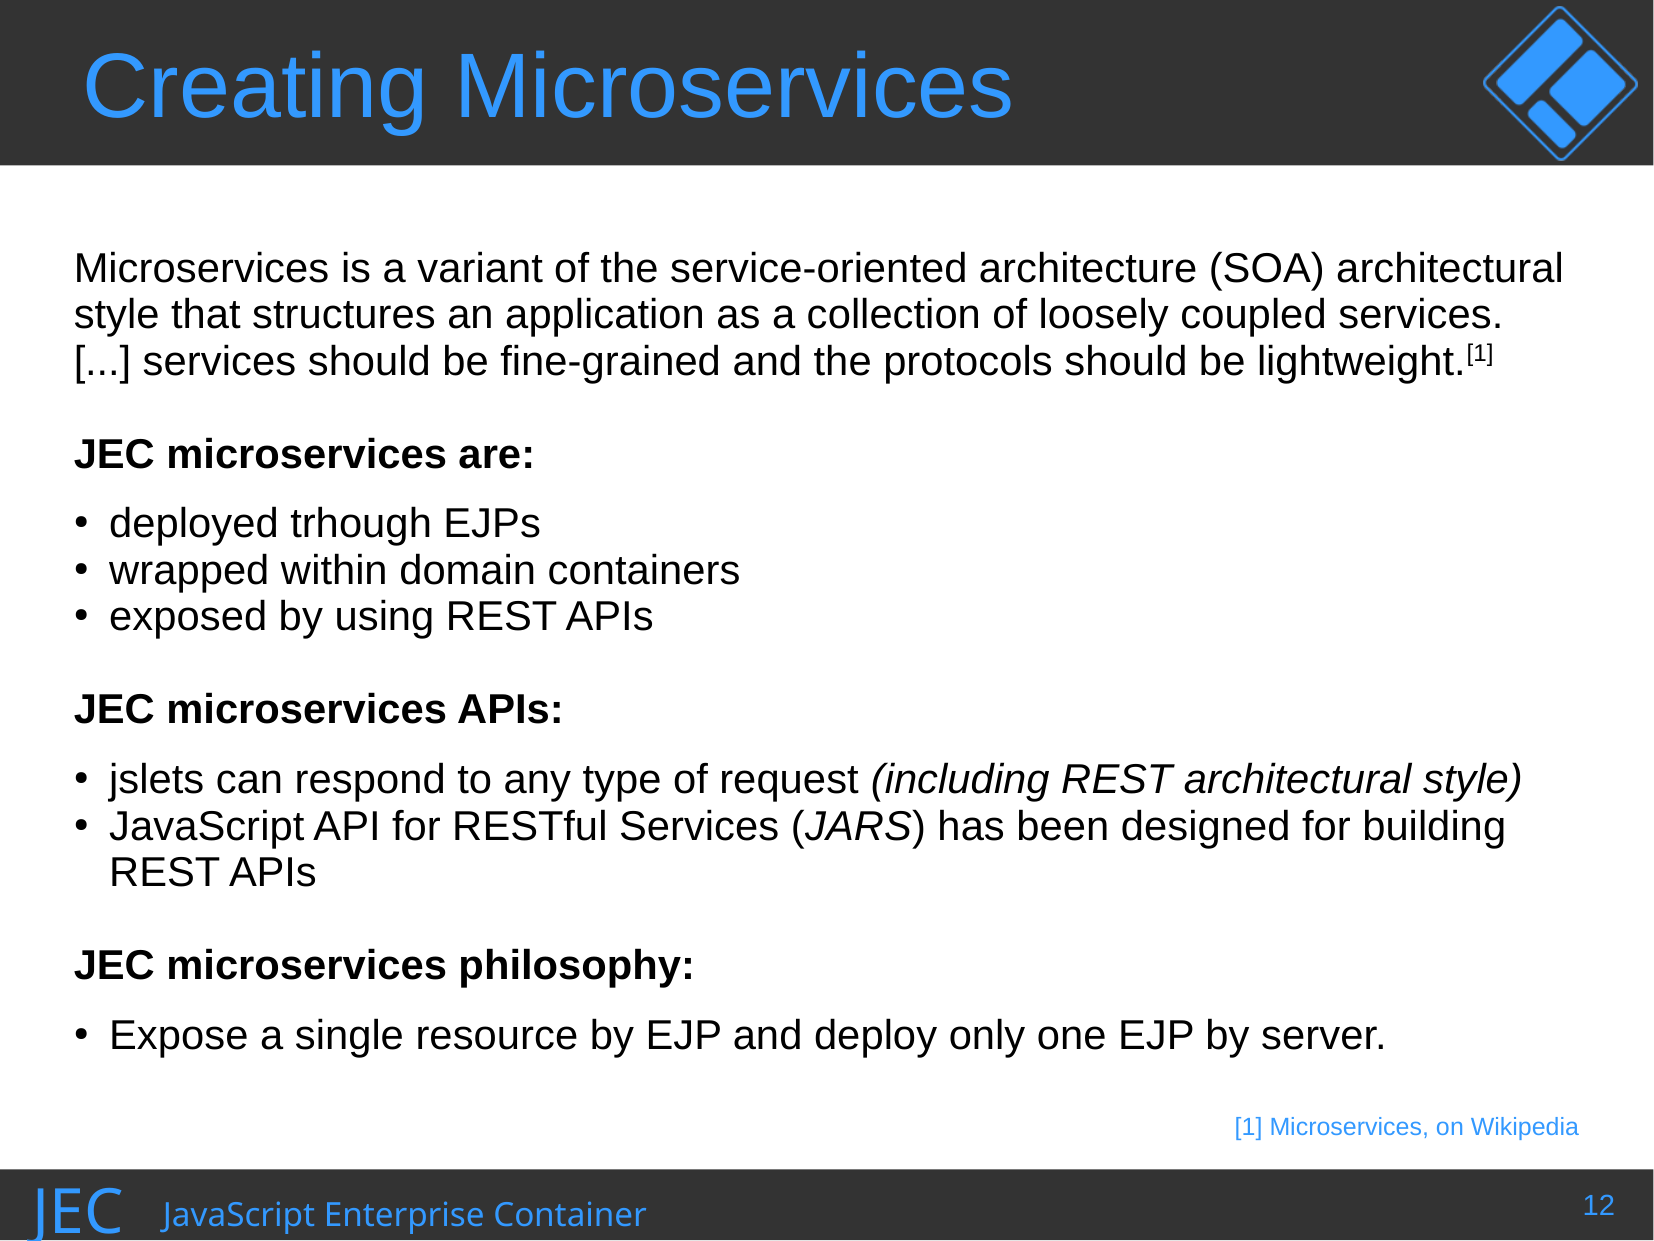

# Creating Microservices
Microservices is a variant of the service-oriented architecture (SOA) architectural style that structures an application as a collection of loosely coupled services.
[...] services should be fine-grained and the protocols should be lightweight.[1]
JEC microservices are:
deployed trhough EJPs
wrapped within domain containers
exposed by using REST APIs
JEC microservices APIs:
jslets can respond to any type of request (including REST architectural style)
JavaScript API for RESTful Services (JARS) has been designed for building REST APIs
JEC microservices philosophy:
Expose a single resource by EJP and deploy only one EJP by server.
[1] Microservices, on Wikipedia
JEC
12
JavaScript Enterprise Container